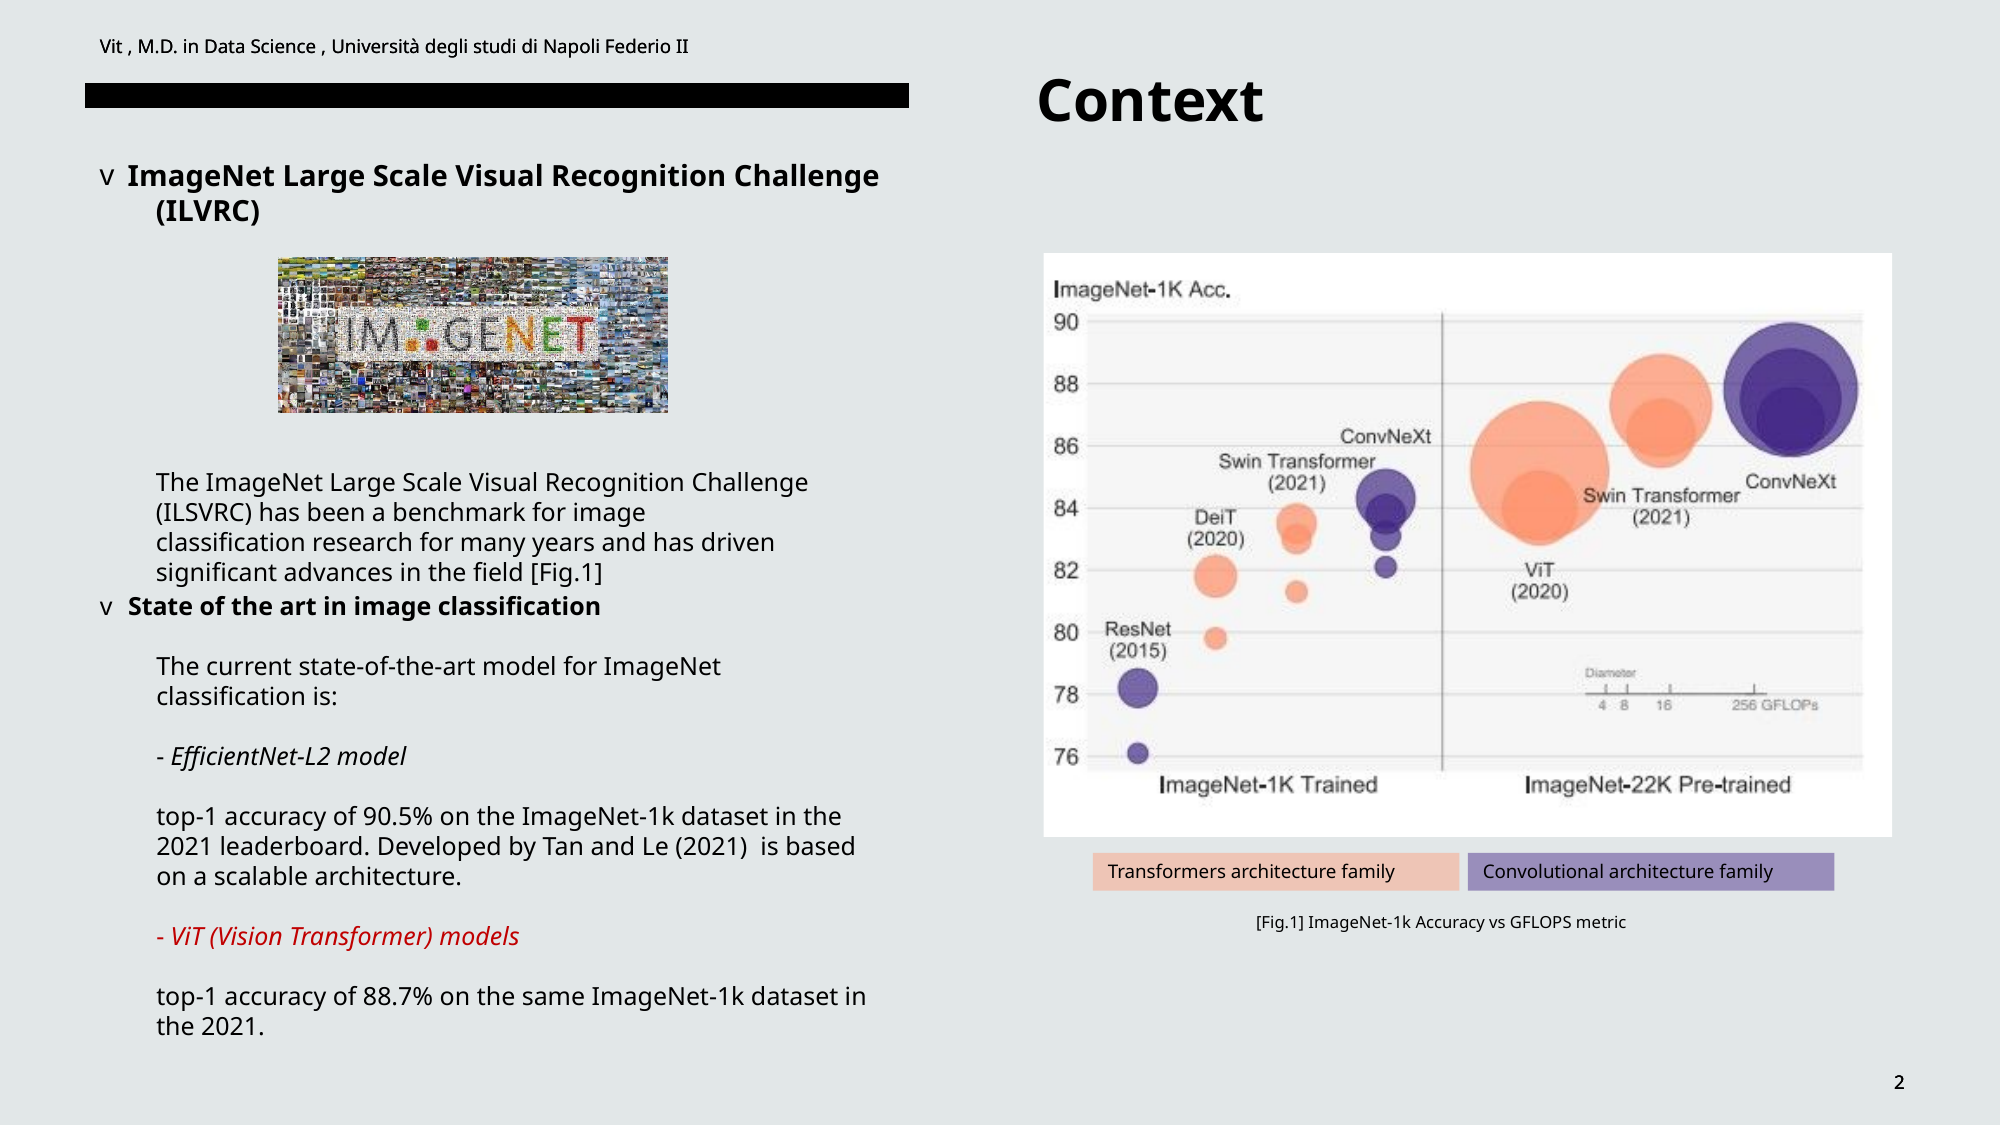

Vit , M.D. in Data Science , Università degli studi di Napoli Federio II
Vit , M.D. in Data Science , Università degli studi di Napoli Federio II
Context
# ImageNet Large Scale Visual Recognition Challenge (ILVRC) The ImageNet Large Scale Visual Recognition Challenge (ILSVRC) has been a benchmark for image classification research for many years and has driven significant advances in the field [Fig.1]
State of the art in image classification
The current state-of-the-art model for ImageNet classification is:
- EfficientNet-L2 model
top-1 accuracy of 90.5% on the ImageNet-1k dataset in the 2021 leaderboard. Developed by Tan and Le (2021) is based on a scalable architecture.
- ViT (Vision Transformer) models
top-1 accuracy of 88.7% on the same ImageNet-1k dataset in the 2021.
Transformers architecture family
Convolutional architecture family
[Fig.1] ImageNet-1k Accuracy vs GFLOPS metric